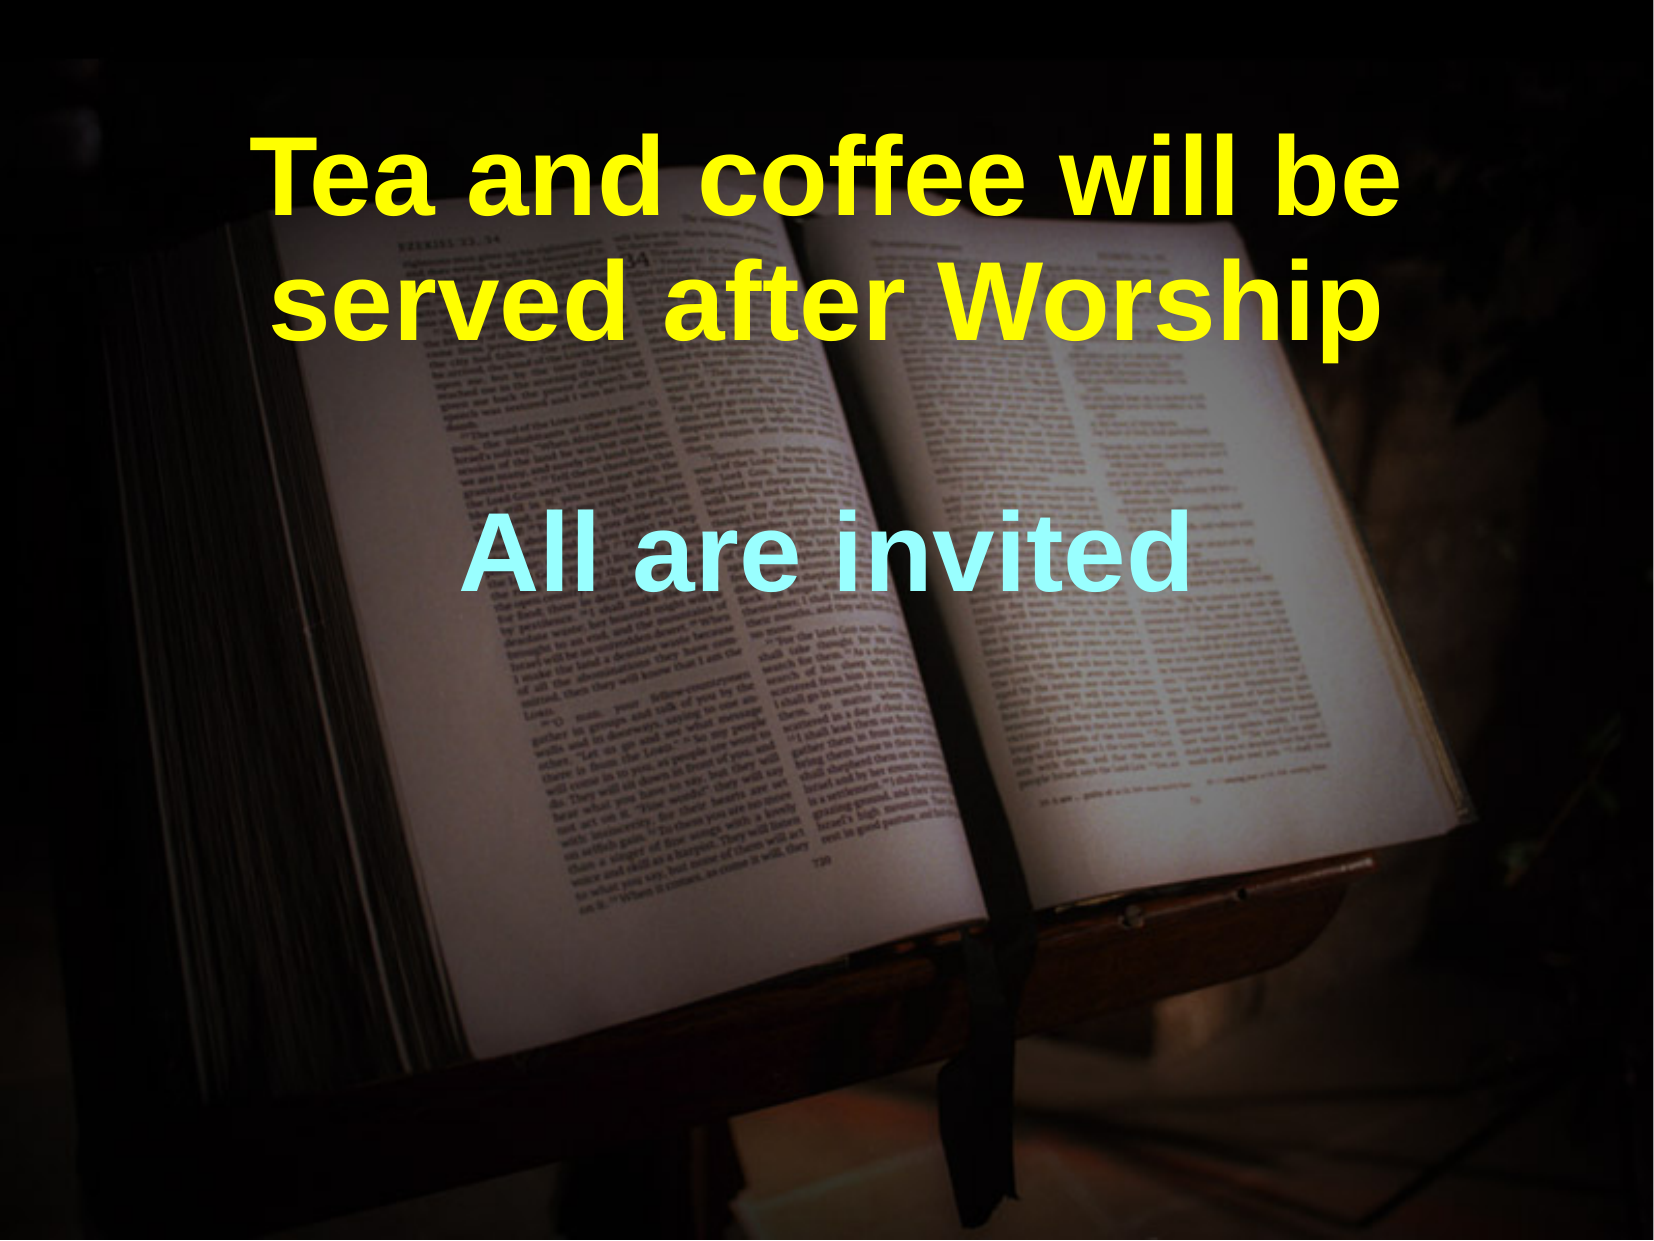

#
Tea and coffee will be served after Worship
All are invited